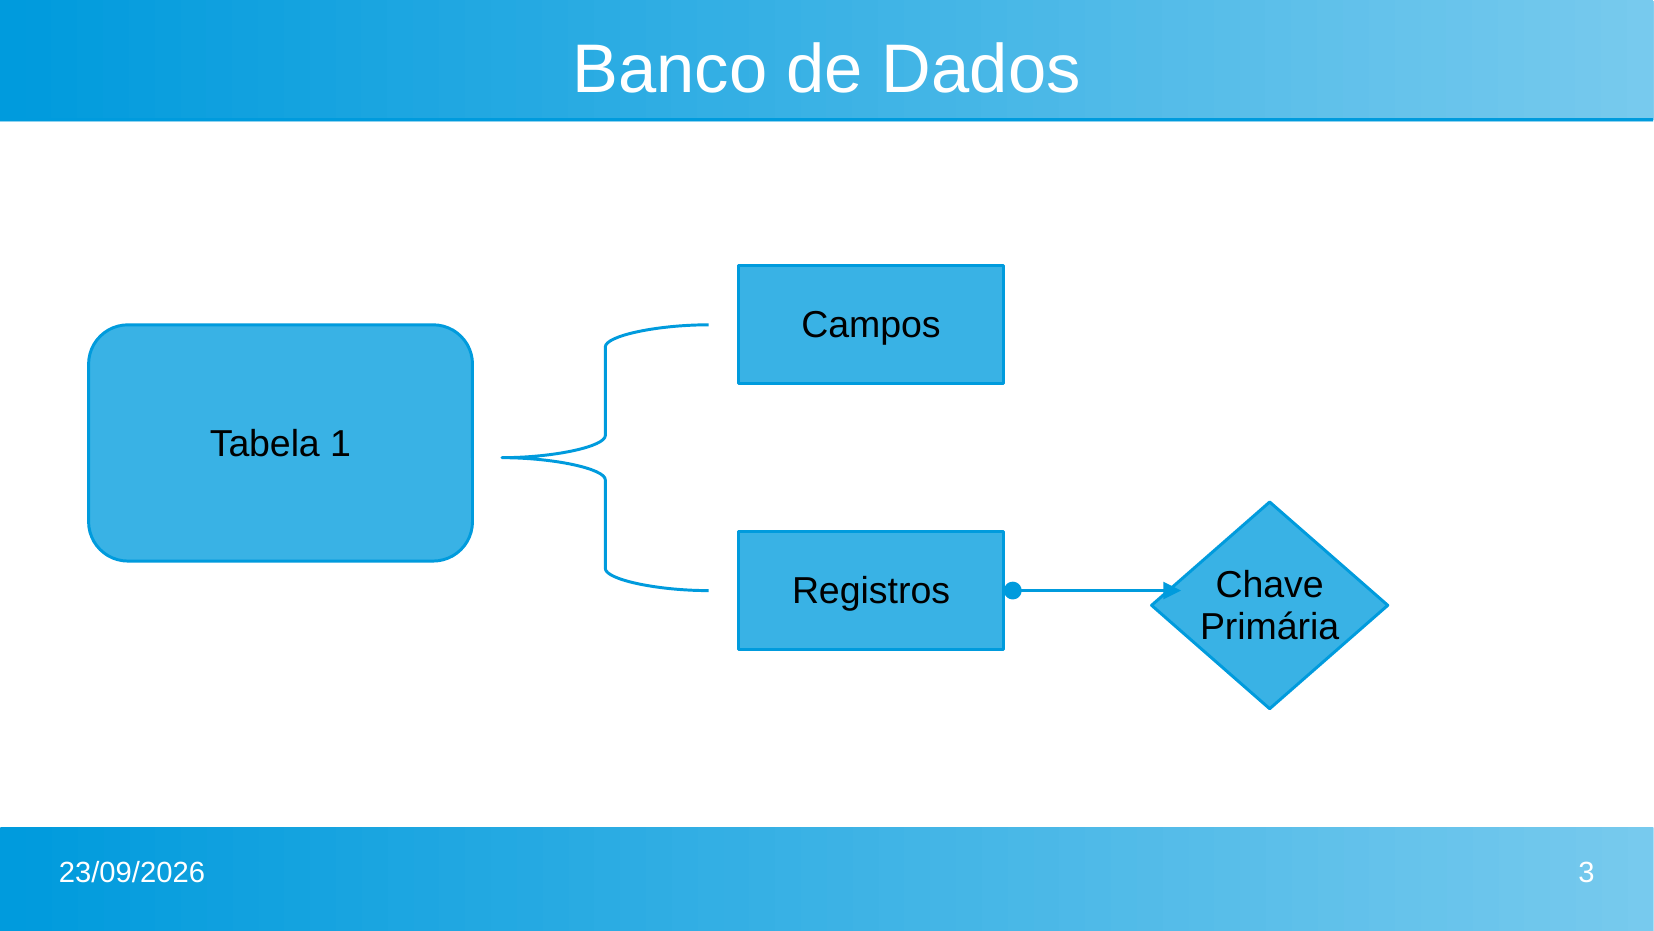

# Banco de Dados
Campos
Tabela 1
Chave
Primária
Registros
3